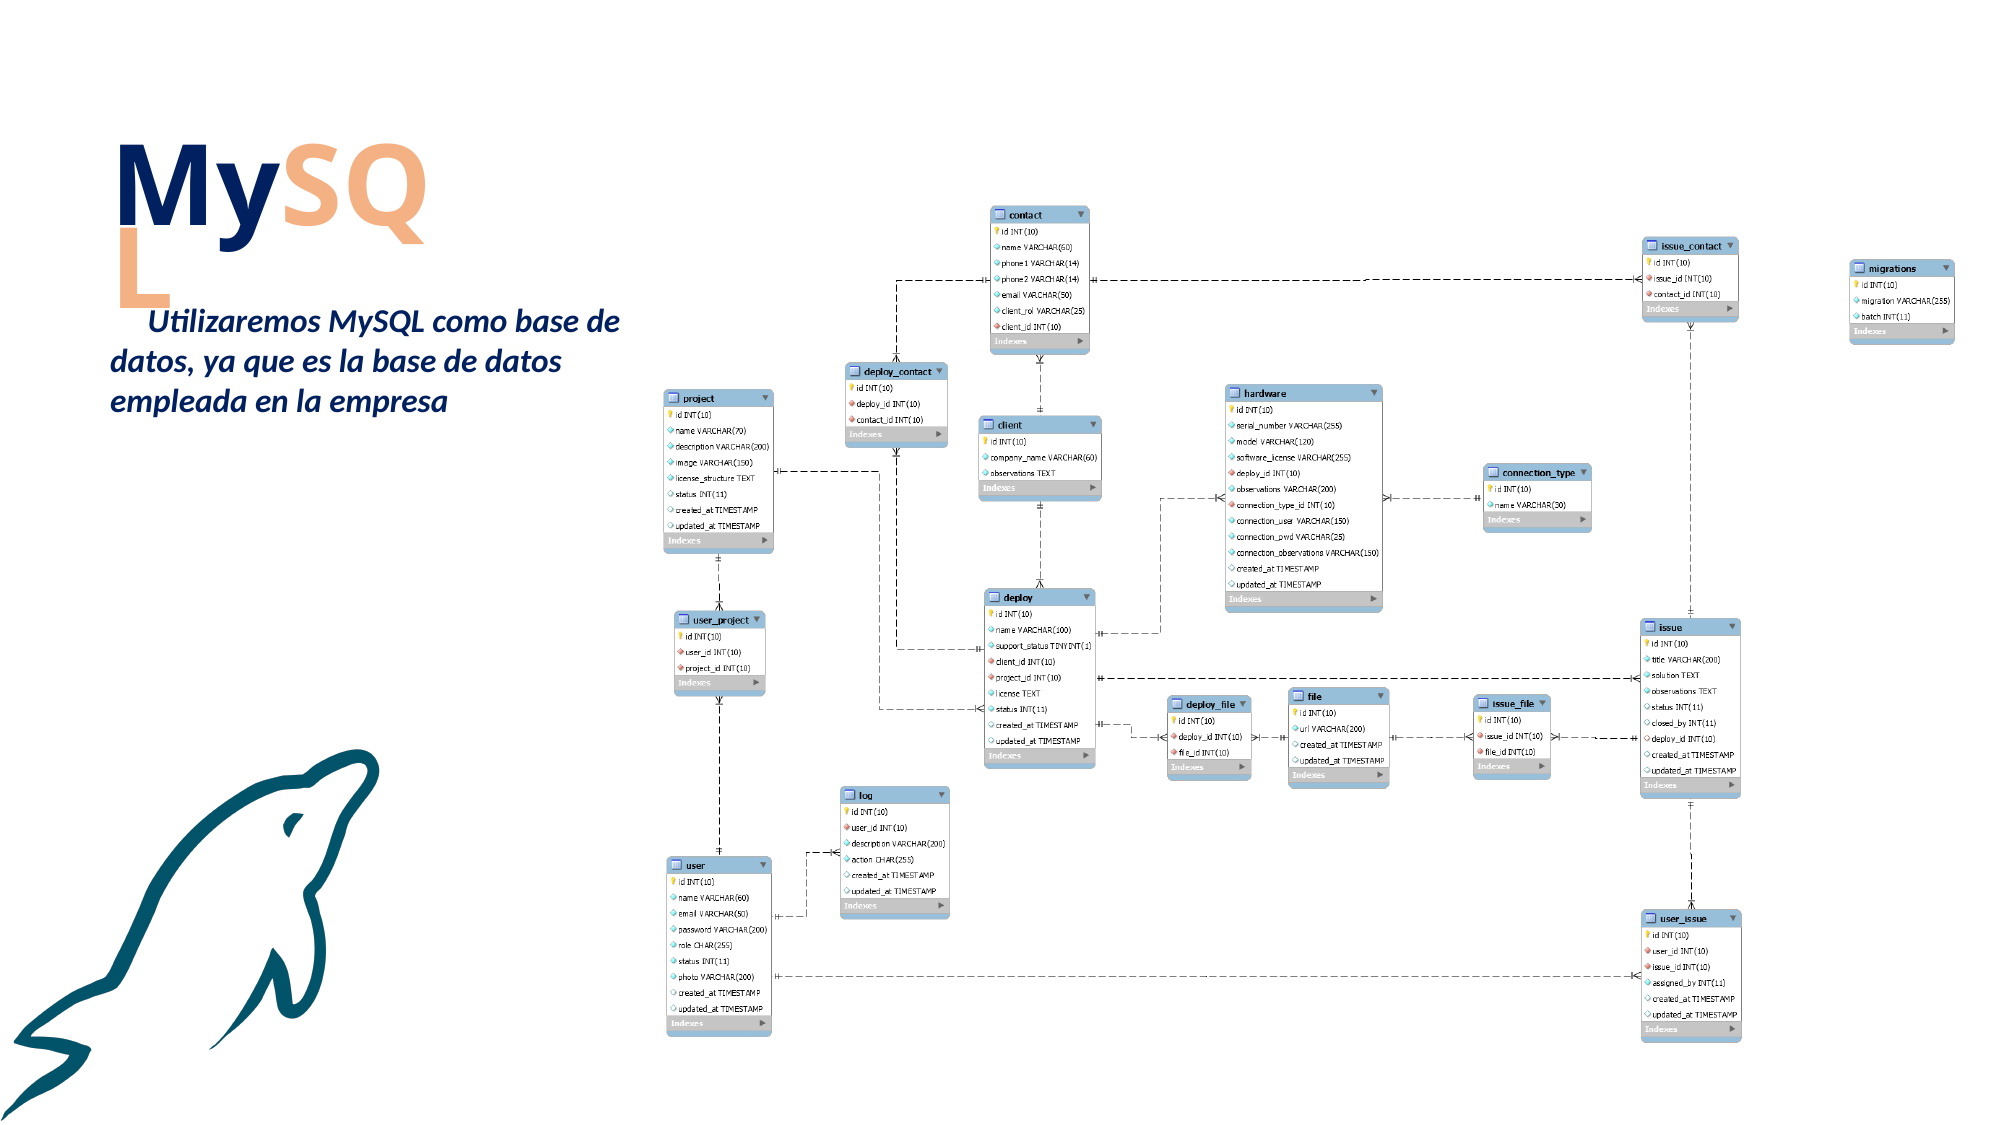

# Diapositiva de recursos humanos 8
MySQL
 Utilizaremos MySQL como base de datos, ya que es la base de datos empleada en la empresa